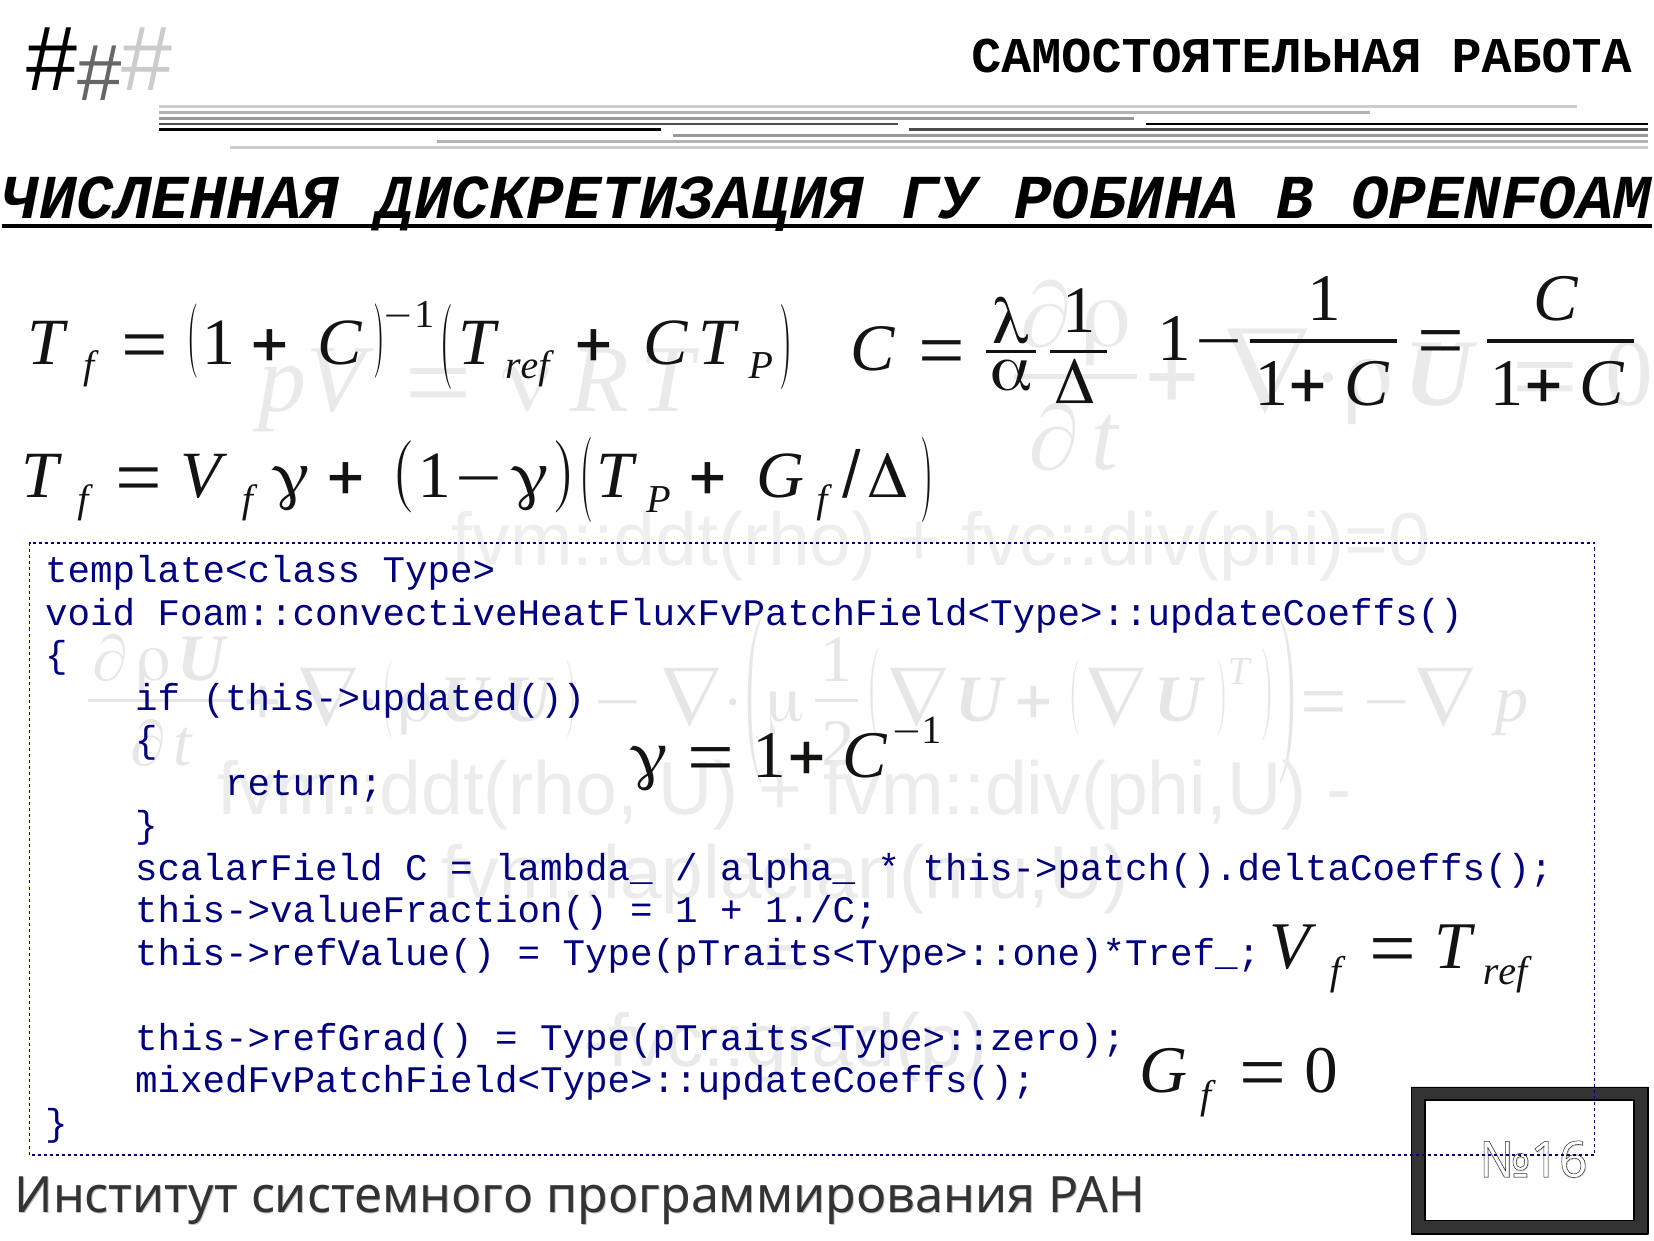

# ЧИСЛЕННАЯ ДИСКРЕТИЗАЦИЯ ГУ РОБИНА В OPENFOAM
template<class Type>
void Foam::convectiveHeatFluxFvPatchField<Type>::updateCoeffs()
{
 if (this->updated())
 {
 return;
 }
 scalarField C = lambda_ / alpha_ * this->patch().deltaCoeffs();
 this->valueFraction() = 1 + 1./C;
 this->refValue() = Type(pTraits<Type>::one)*Tref_;
 this->refGrad() = Type(pTraits<Type>::zero);
 mixedFvPatchField<Type>::updateCoeffs();
}